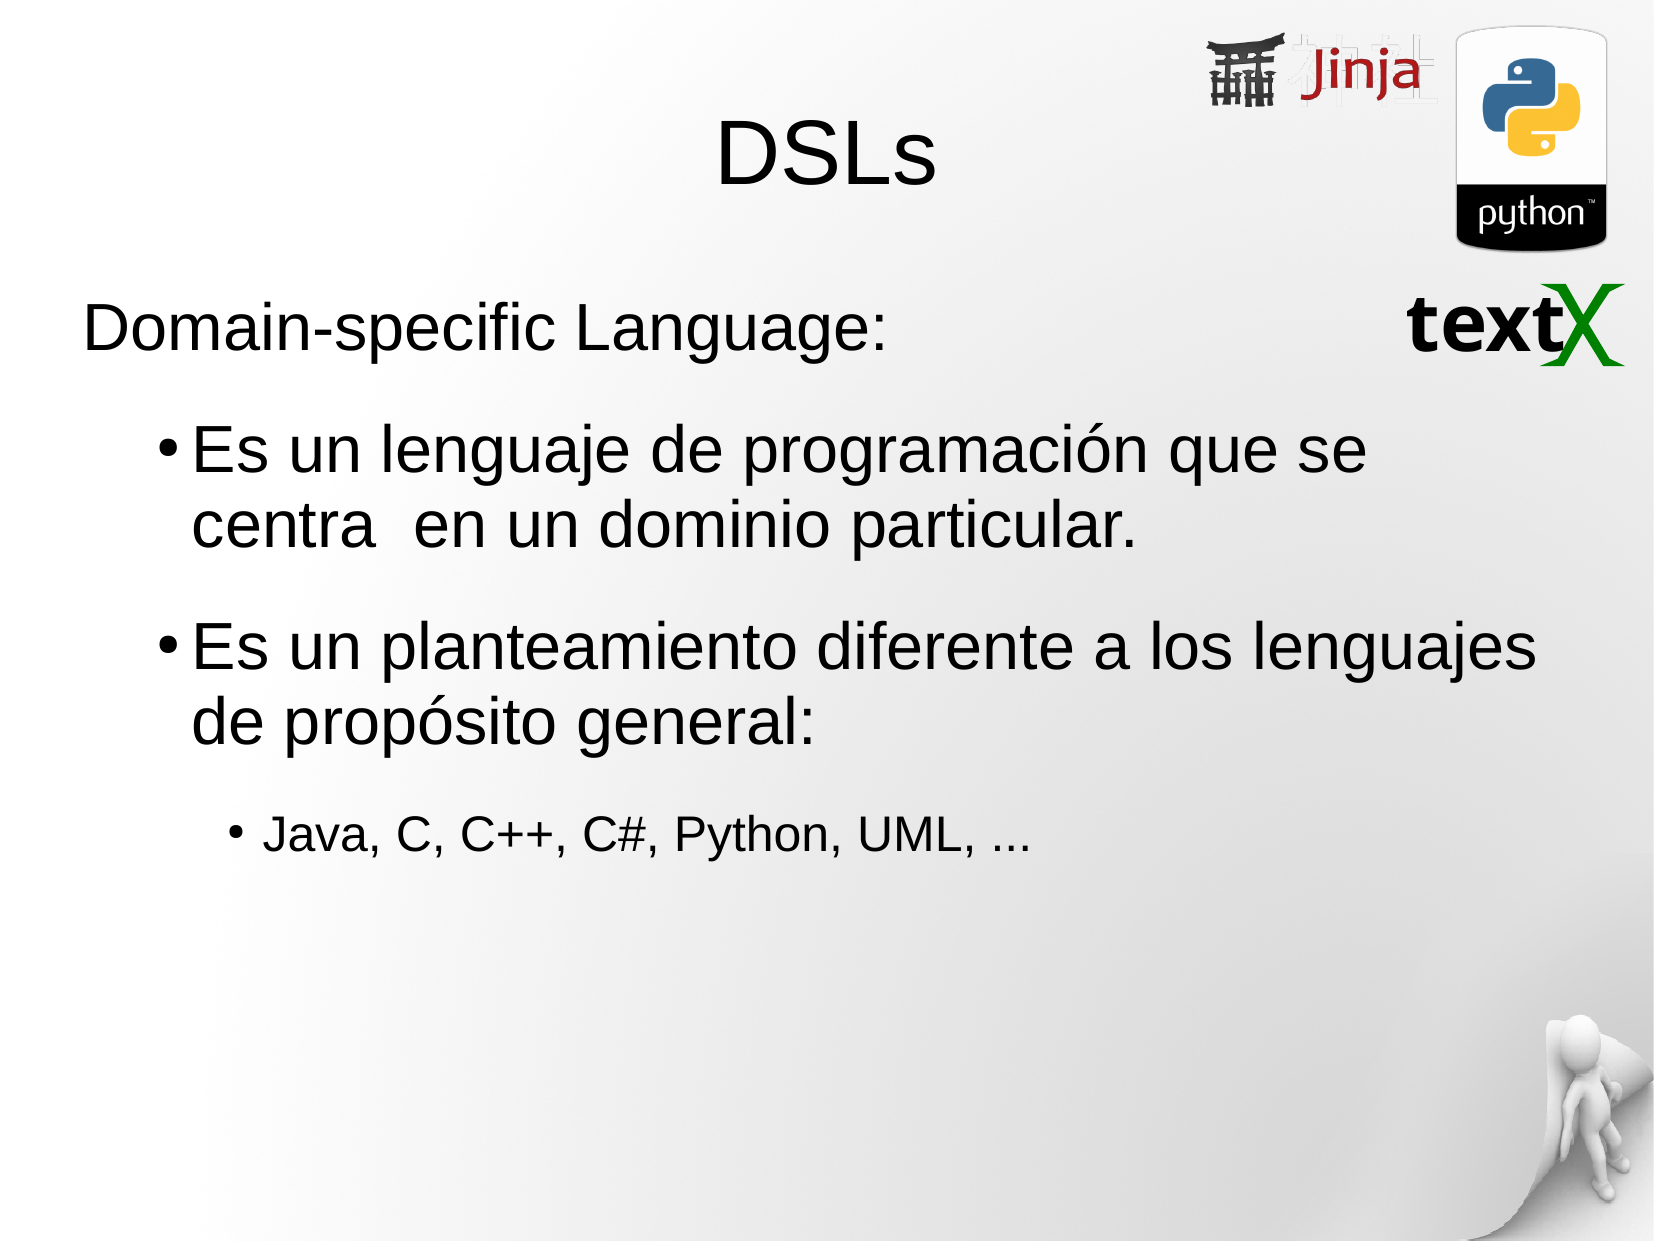

# DSLs
Domain-specific Language:
Es un lenguaje de programación que se centra en un dominio particular.
Es un planteamiento diferente a los lenguajes de propósito general:
Java, C, C++, C#, Python, UML, ...